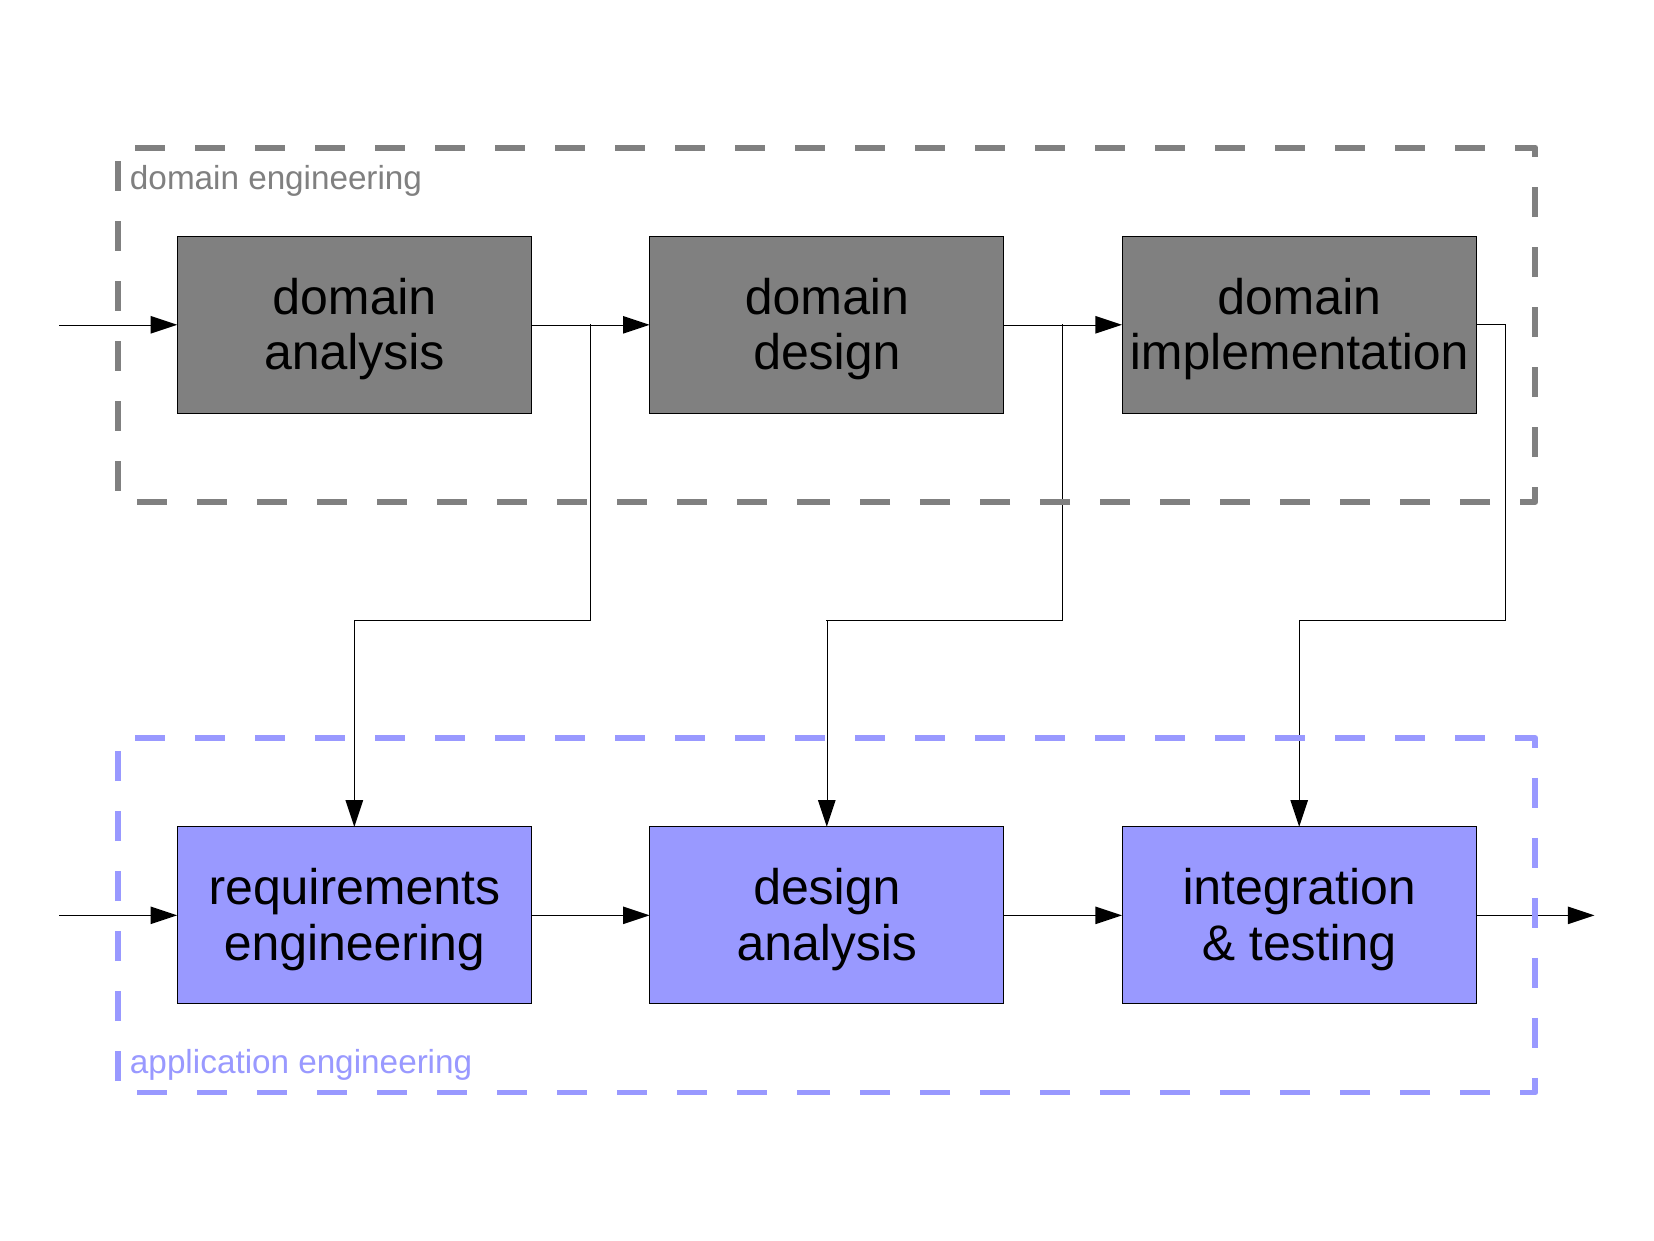

domain engineering
application engineering
domain
analysis
domain
design
domain
implementation
requirements
engineering
design
analysis
integration
& testing